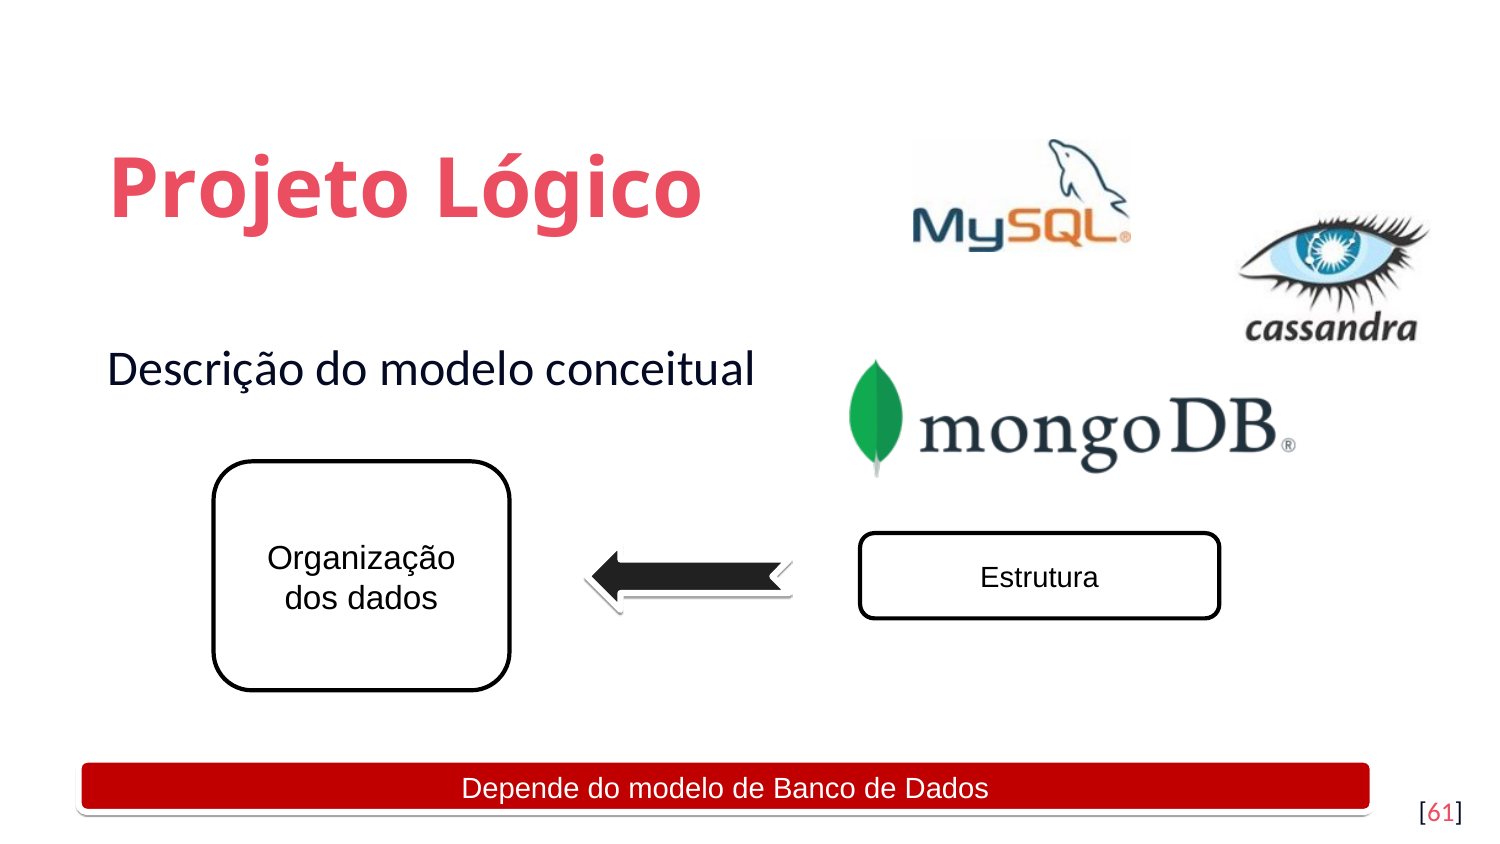

Projeto Lógico
Descrição do modelo conceitual
Organização dos dados
Estrutura
Depende do modelo de Banco de Dados